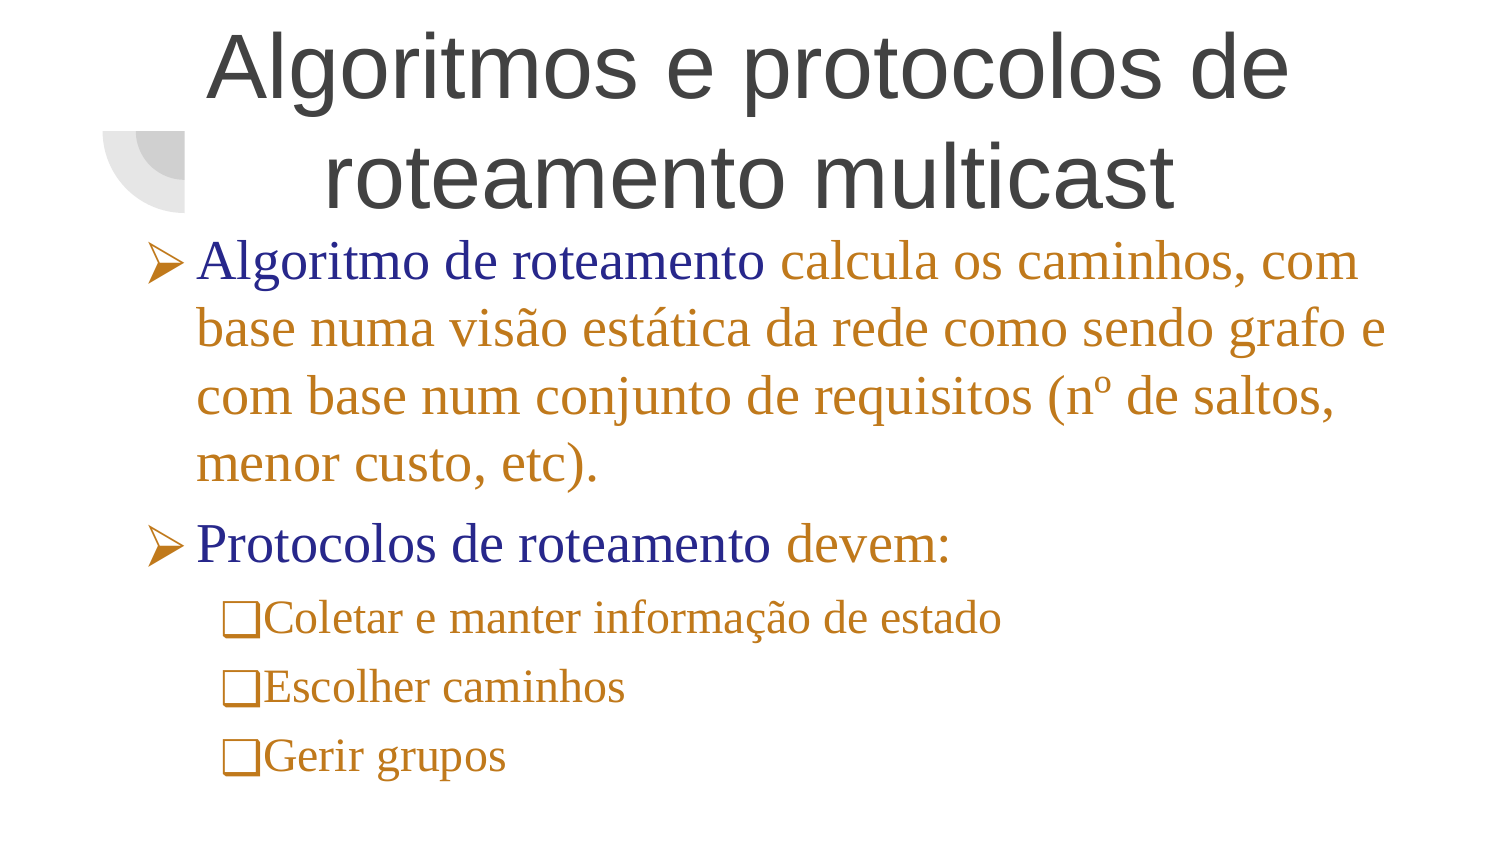

# Algoritmos e protocolos de roteamento multicast
Algoritmo de roteamento calcula os caminhos, com base numa visão estática da rede como sendo grafo e com base num conjunto de requisitos (nº de saltos, menor custo, etc).
Protocolos de roteamento devem:
Coletar e manter informação de estado
Escolher caminhos
Gerir grupos